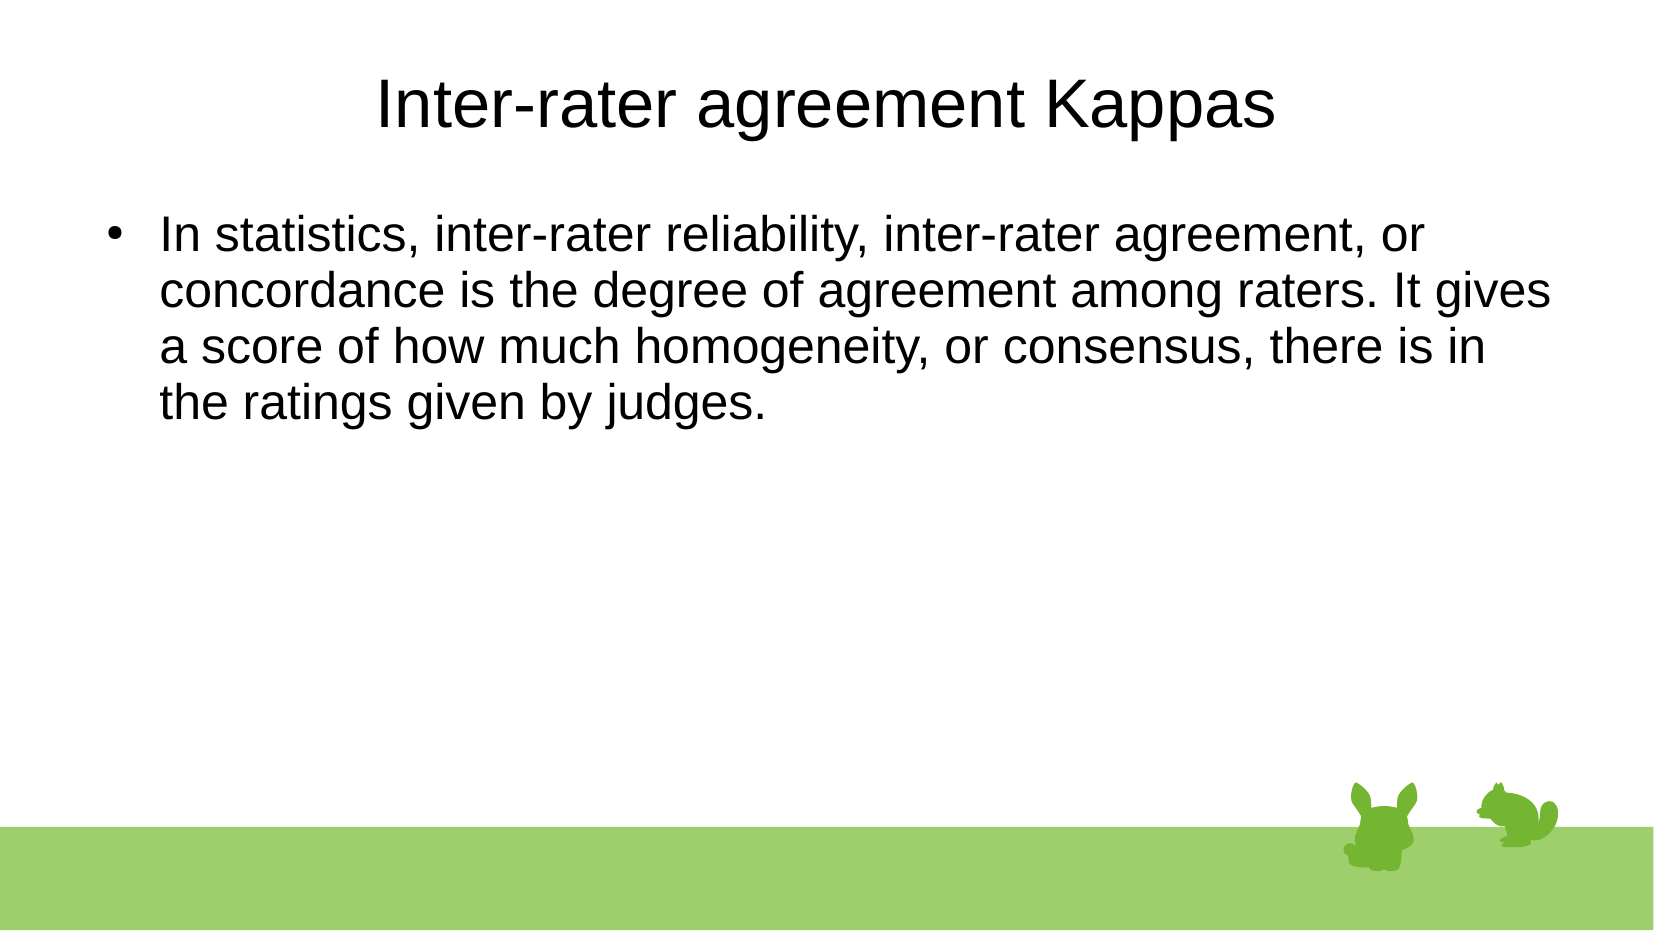

# Inter-rater agreement Kappas
In statistics, inter-rater reliability, inter-rater agreement, or concordance is the degree of agreement among raters. It gives a score of how much homogeneity, or consensus, there is in the ratings given by judges.